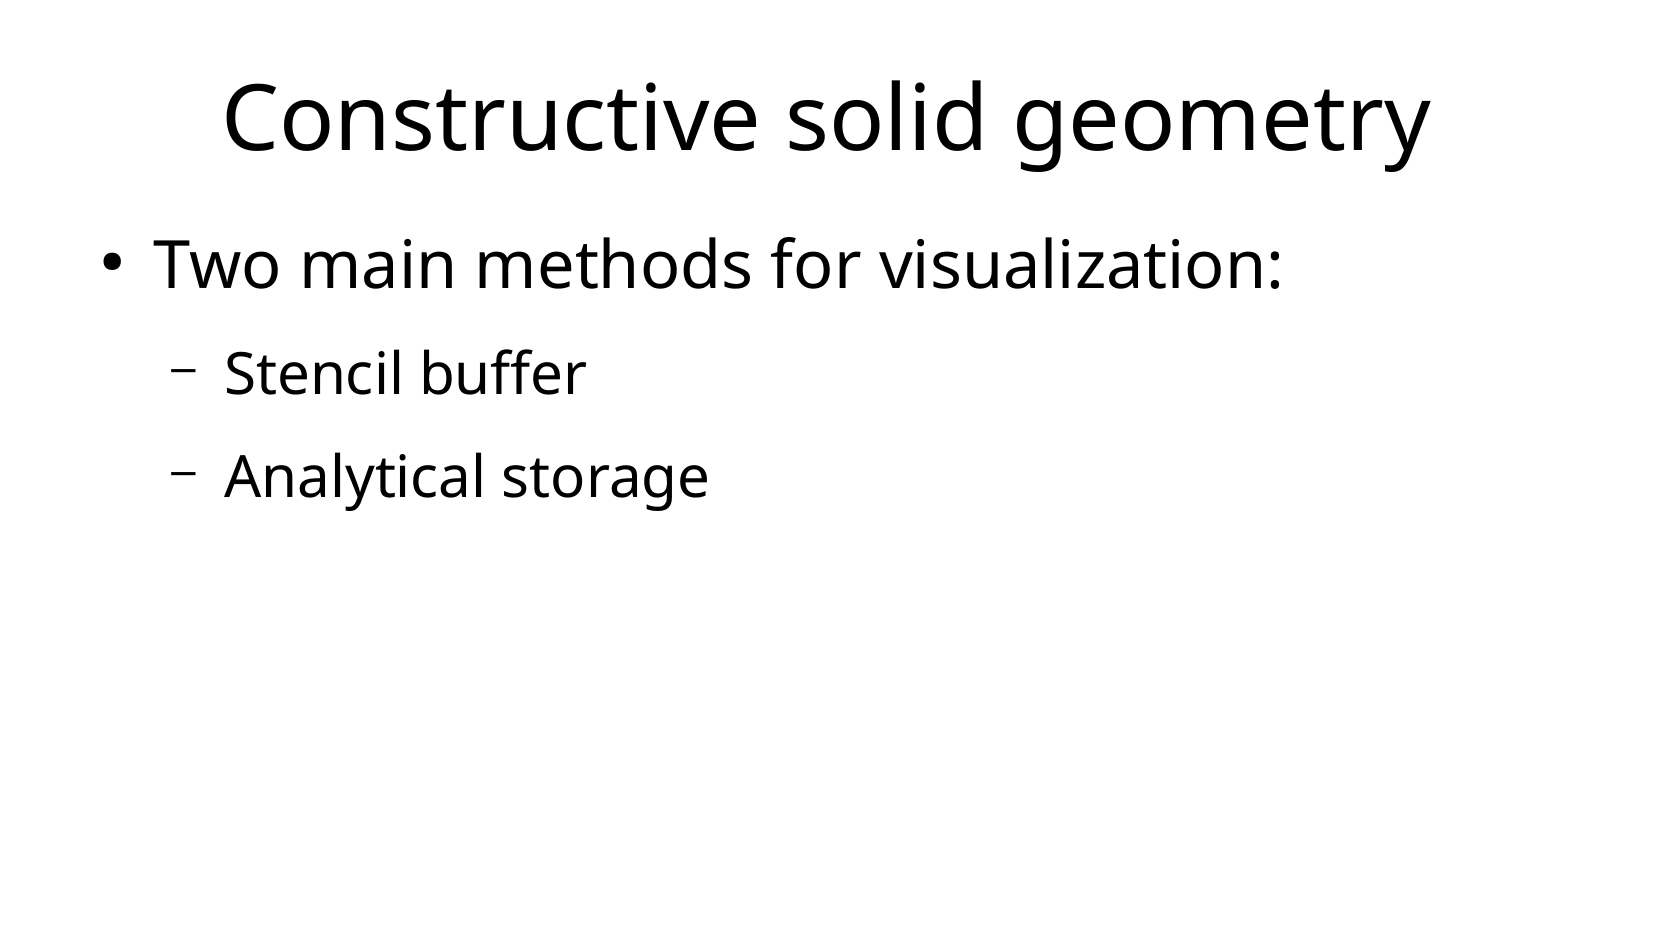

# Constructive solid geometry
Two main methods for visualization:
Stencil buffer
Analytical storage